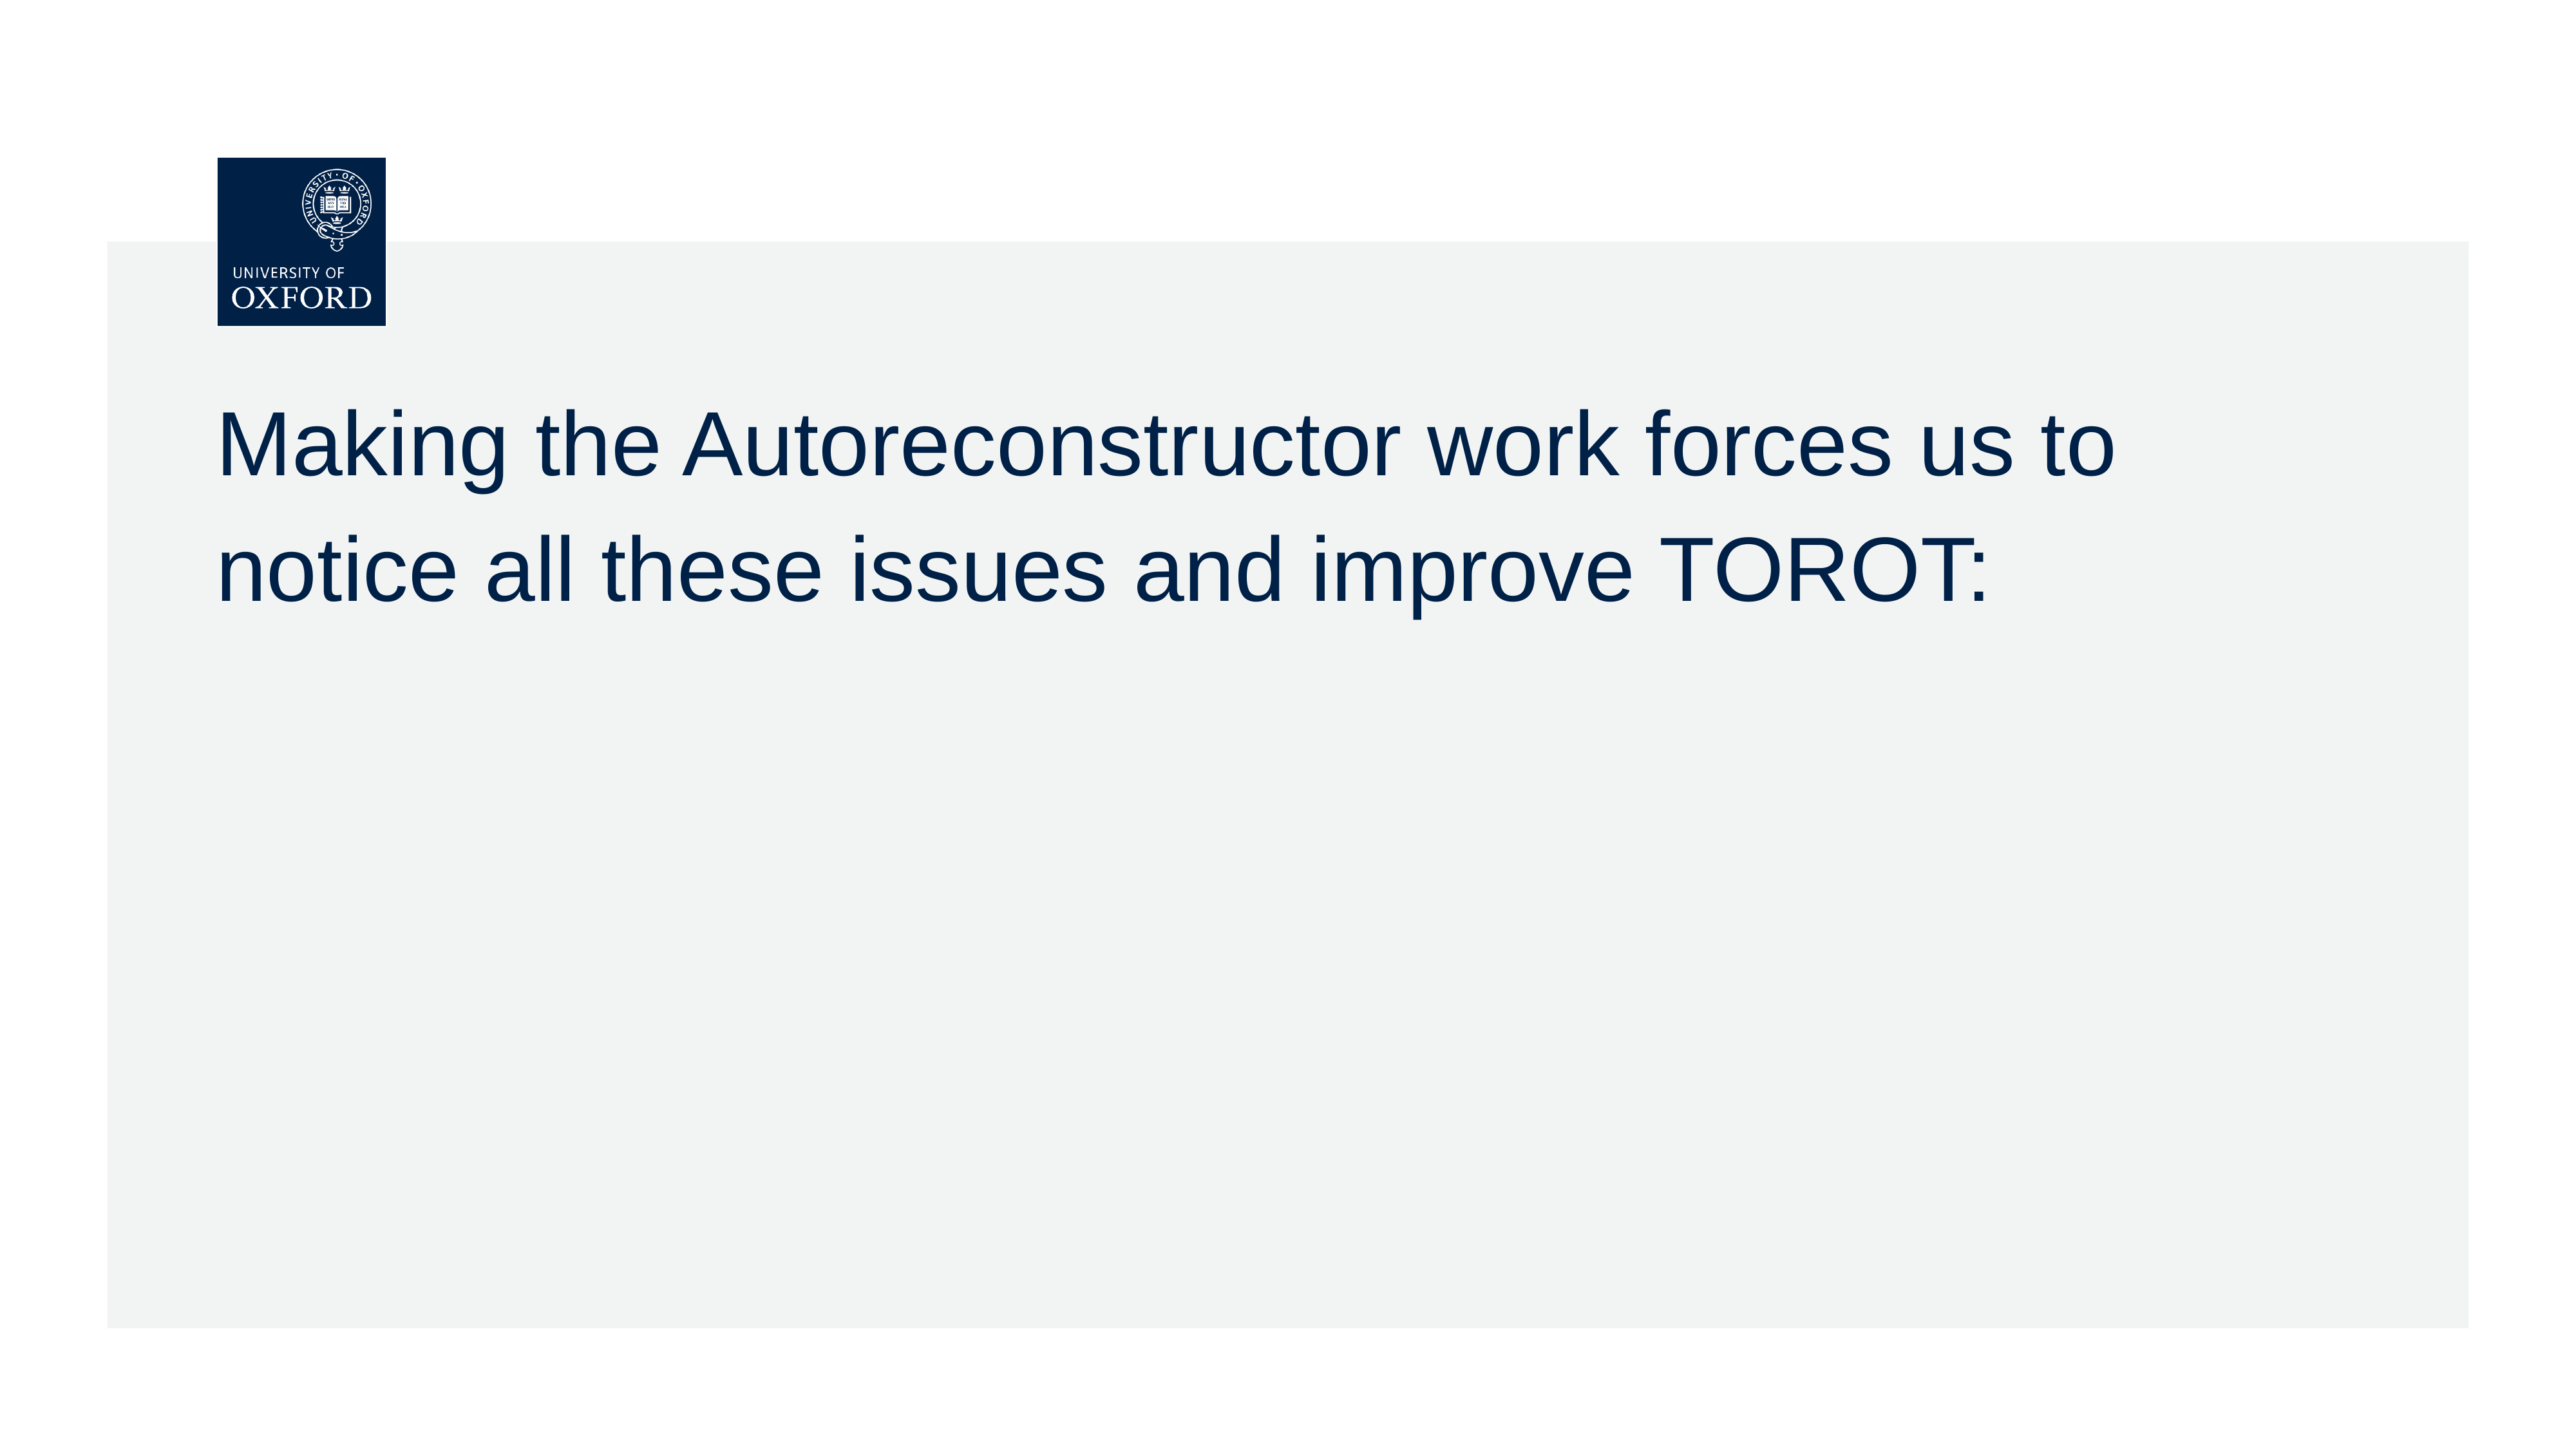

# Making the Autoreconstructor work forces us to notice all these issues and improve TOROT: